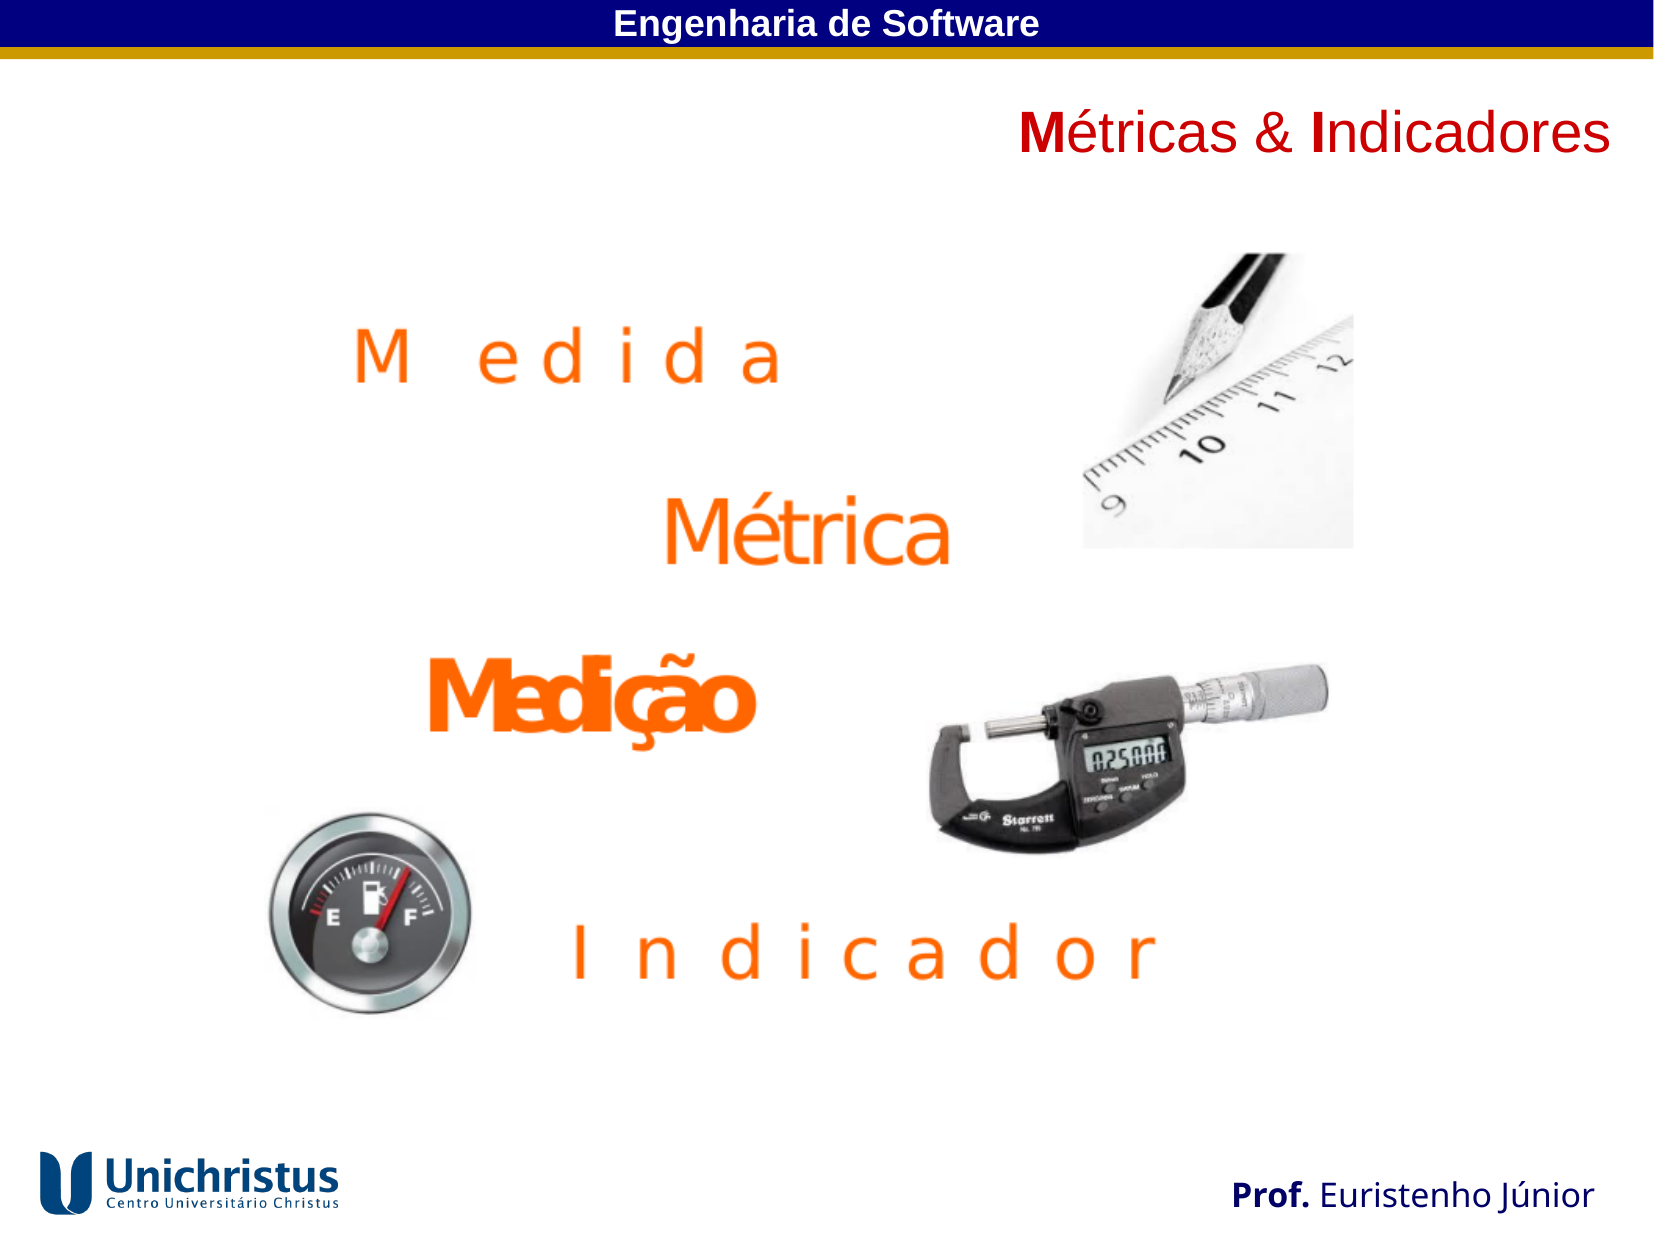

Engenharia de Software
Métricas & Indicadores
Prof. Euristenho Júnior